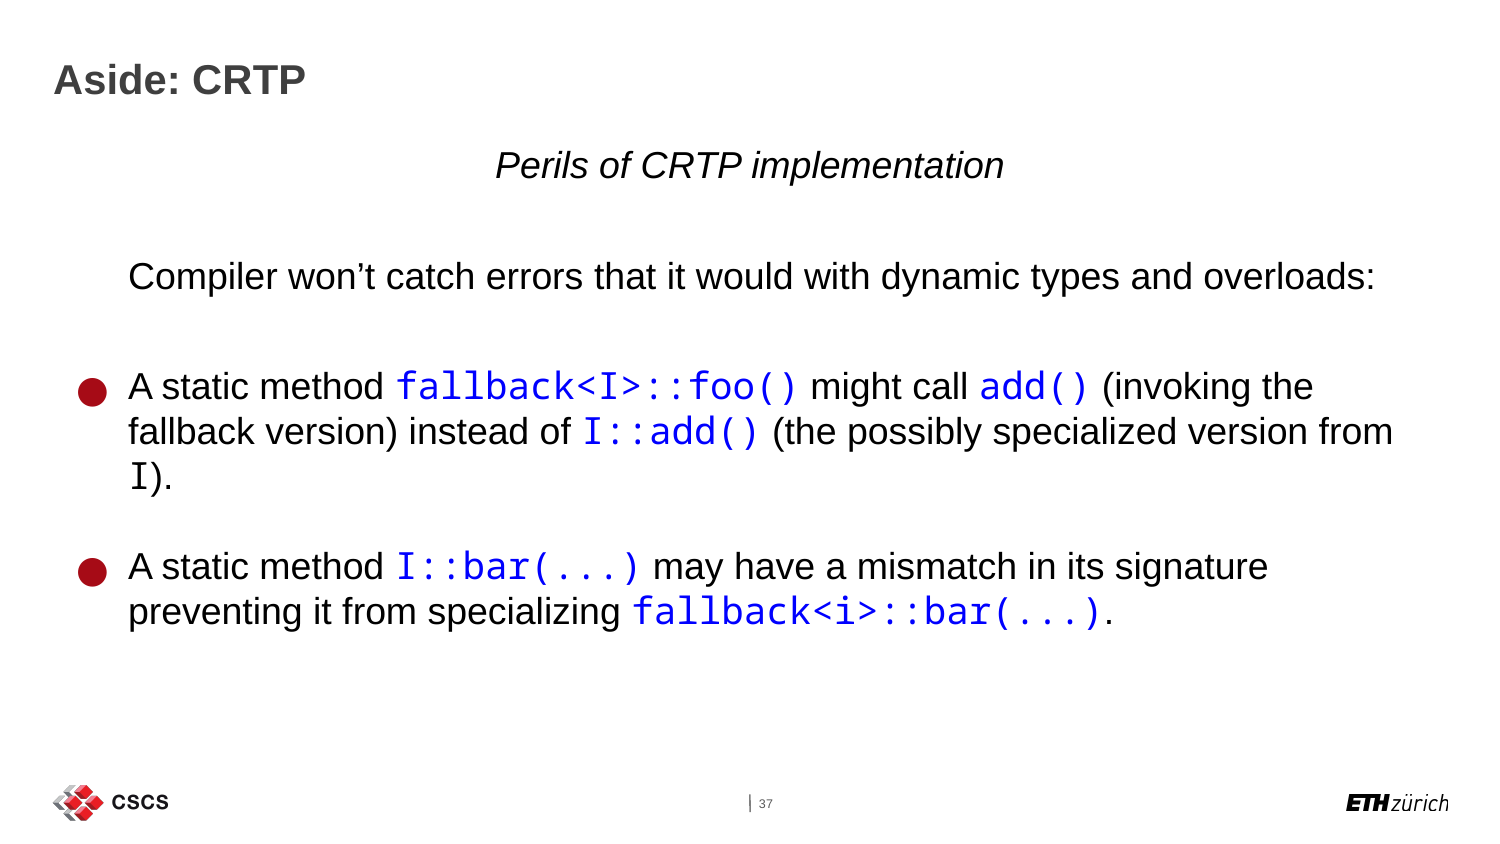

# Aside: CRTP
Perils of CRTP implementation
Compiler won’t catch errors that it would with dynamic types and overloads:
A static method fallback<I>::foo() might call add() (invoking the fallback version) instead of I::add() (the possibly specialized version from I).
A static method I::bar(...) may have a mismatch in its signature preventing it from specializing fallback<i>::bar(...).